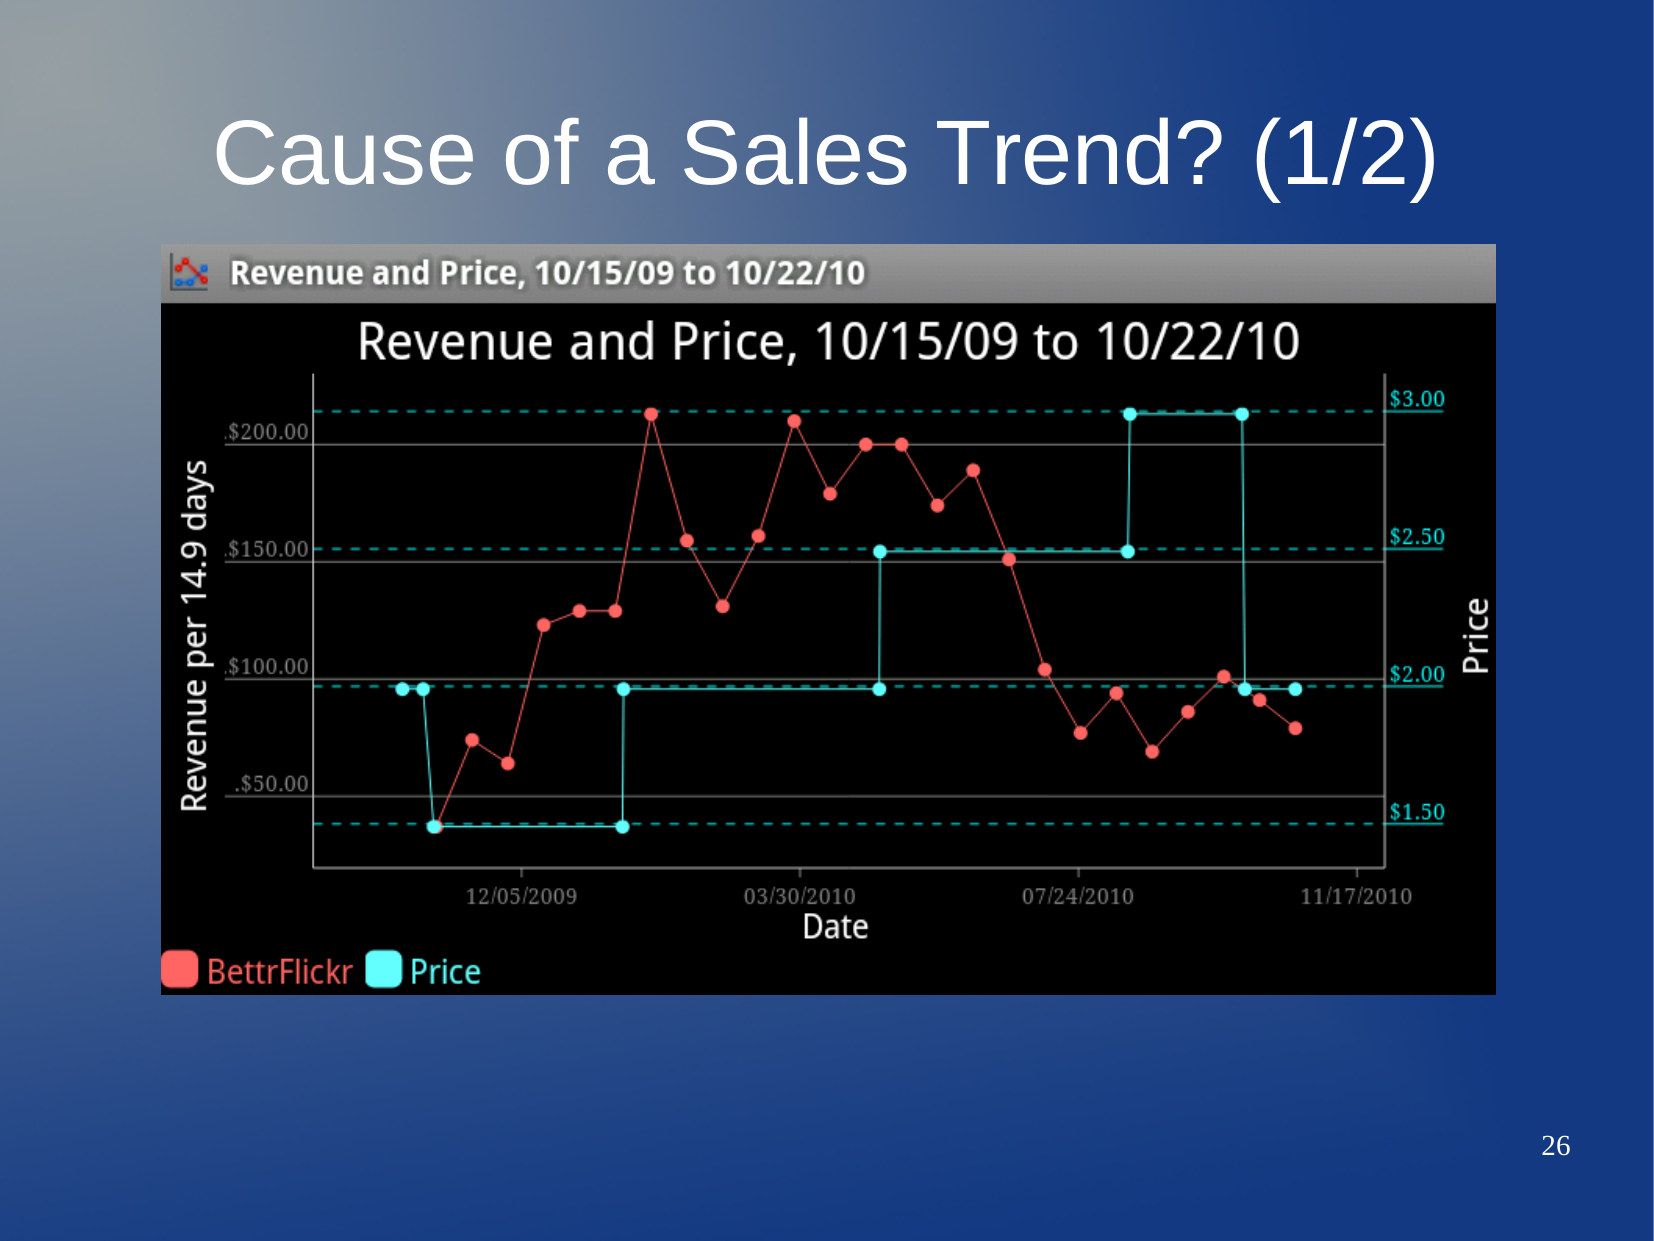

# Cause of a Sales Trend? (1/2)
26